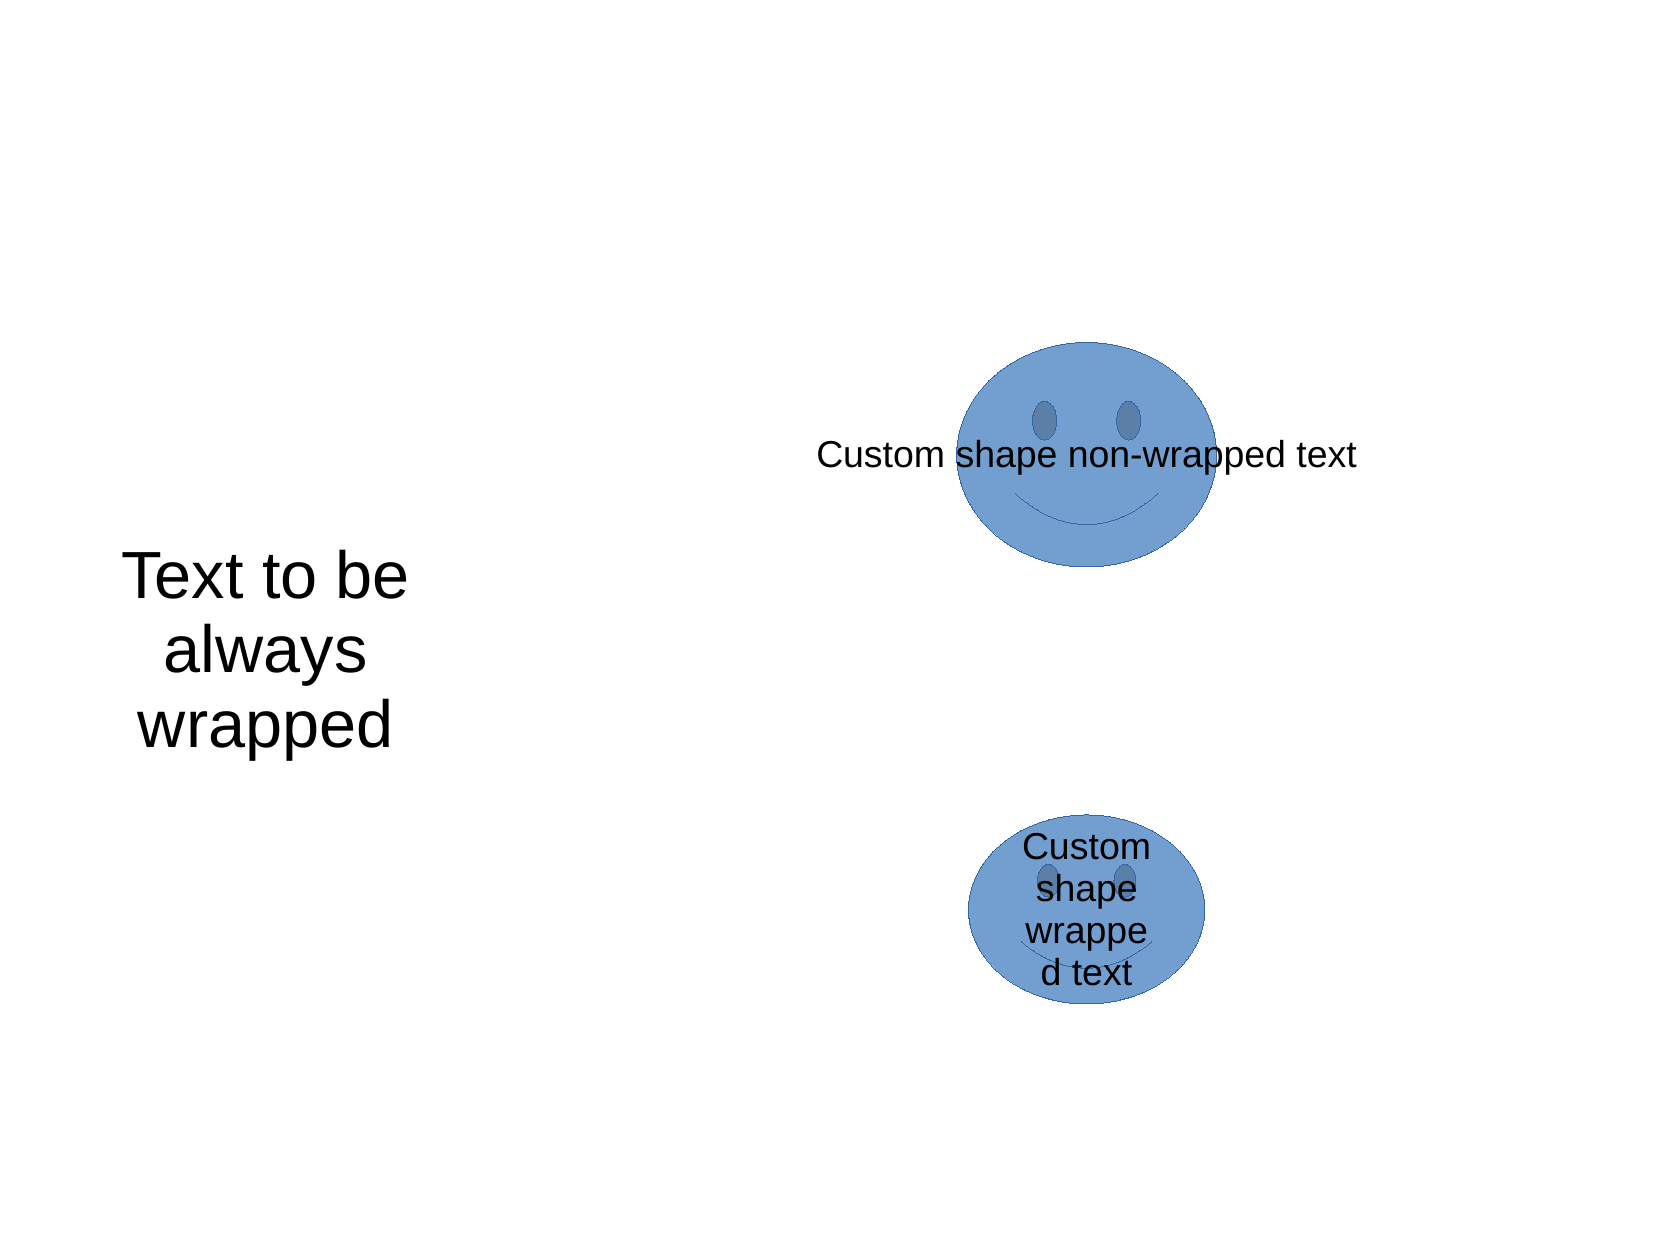

#
Text to be always wrapped
Custom shape non-wrapped text
Custom shape wrapped text